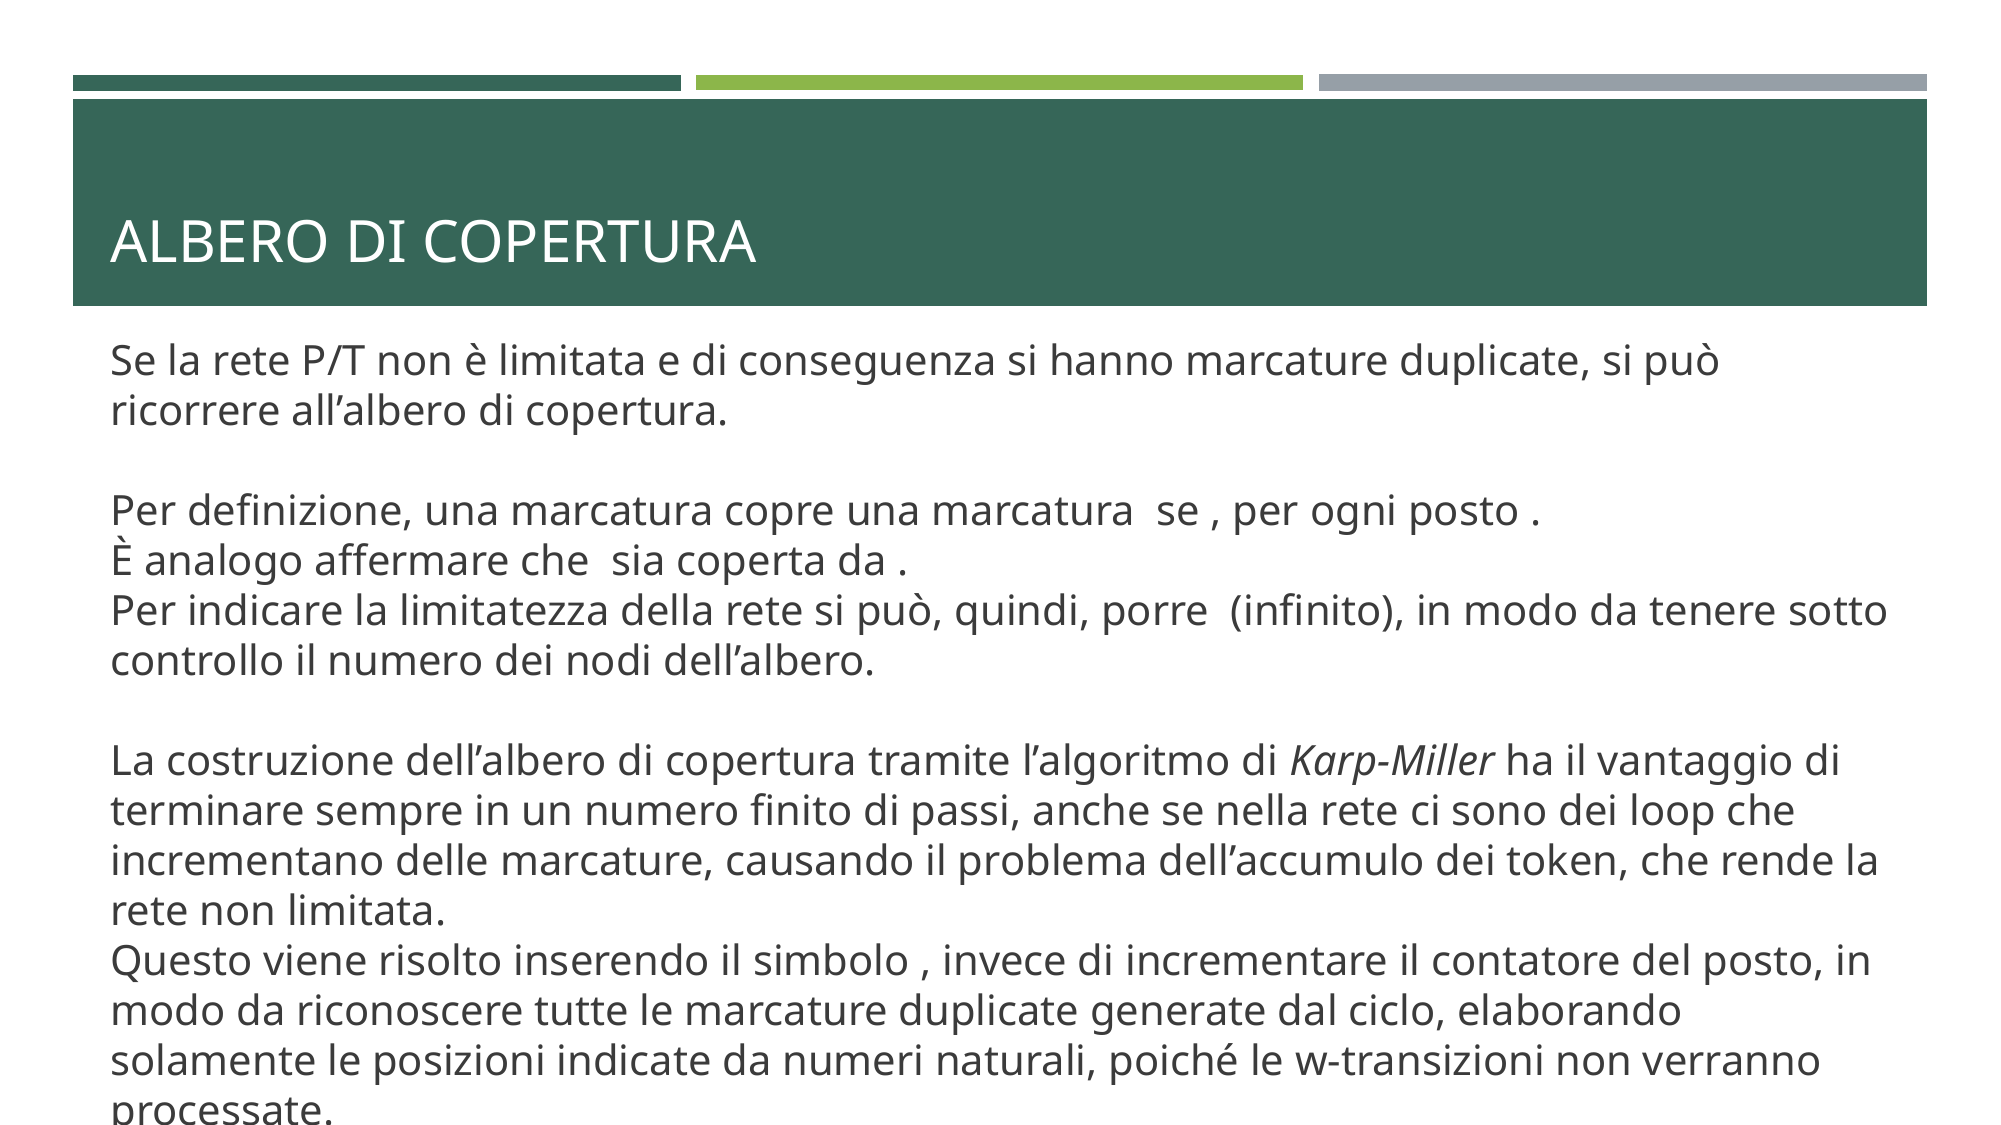

# Albero di copertura
Se la rete P/T non è limitata e di conseguenza si hanno marcature duplicate, si può ricorrere all’albero di copertura.
Per definizione, una marcatura copre una marcatura se , per ogni posto .
È analogo affermare che sia coperta da .
Per indicare la limitatezza della rete si può, quindi, porre (infinito), in modo da tenere sotto controllo il numero dei nodi dell’albero.
La costruzione dell’albero di copertura tramite l’algoritmo di Karp-Miller ha il vantaggio di terminare sempre in un numero finito di passi, anche se nella rete ci sono dei loop che incrementano delle marcature, causando il problema dell’accumulo dei token, che rende la rete non limitata.
Questo viene risolto inserendo il simbolo , invece di incrementare il contatore del posto, in modo da riconoscere tutte le marcature duplicate generate dal ciclo, elaborando solamente le posizioni indicate da numeri naturali, poiché le w-transizioni non verranno processate.